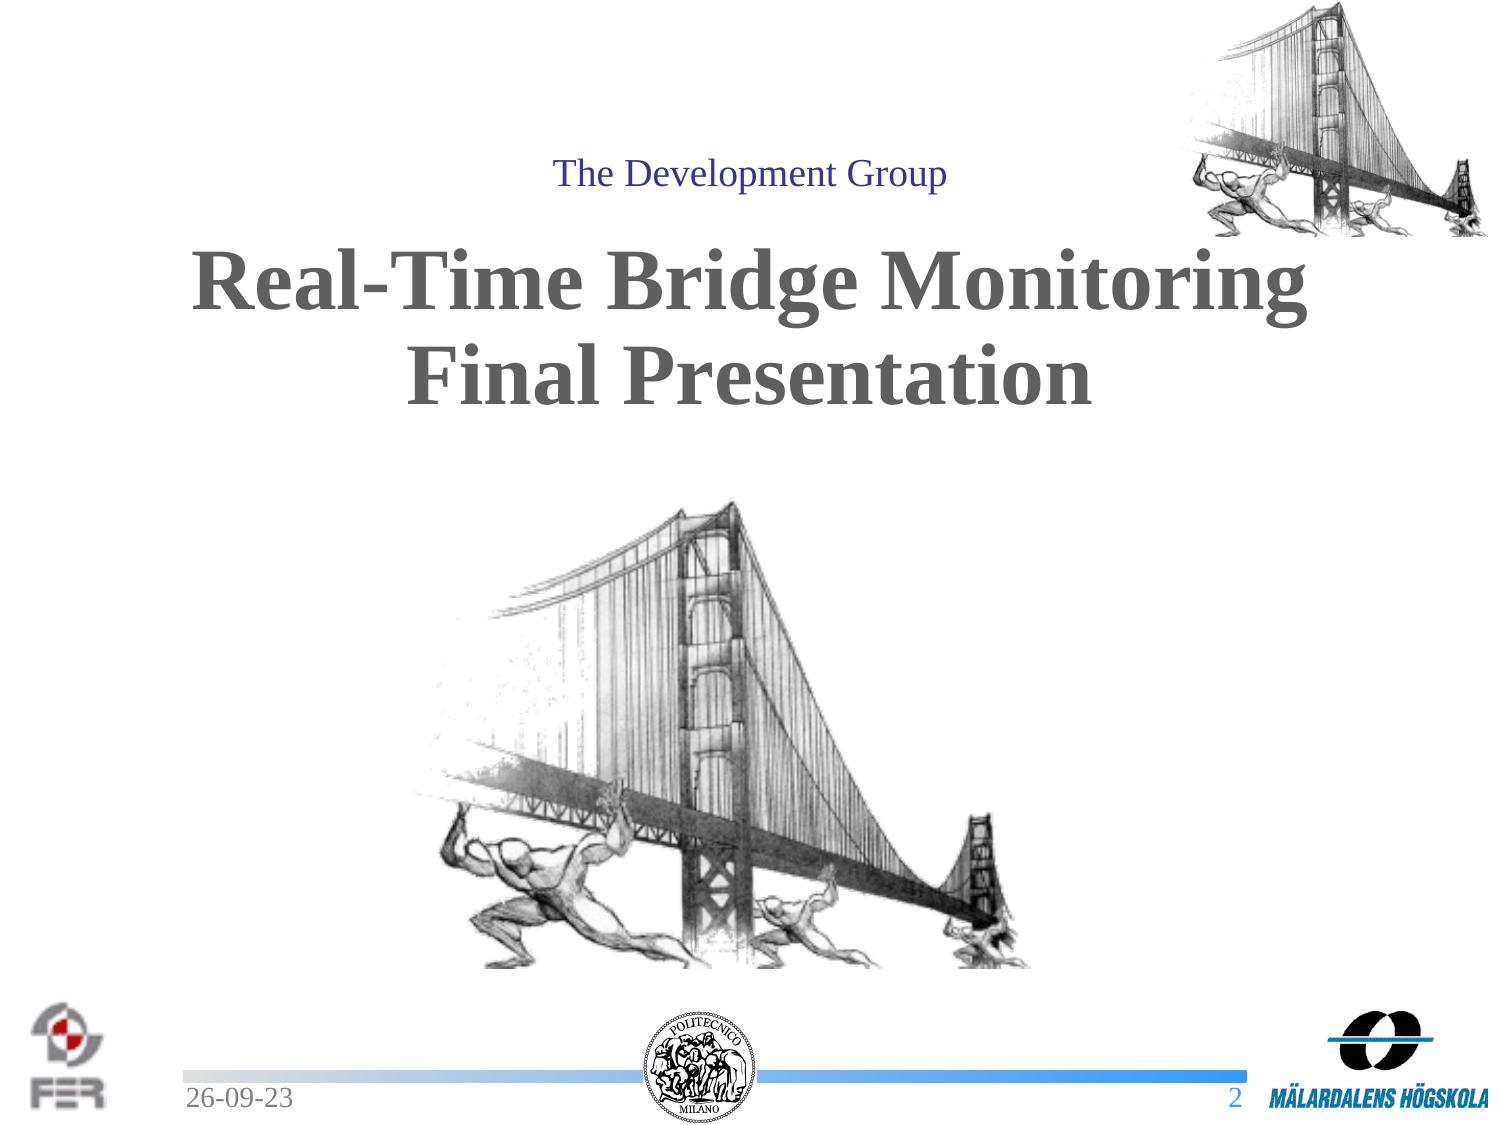

Real-Time Bridge Monitoring
Final Presentation
The Development Group
26-08-21